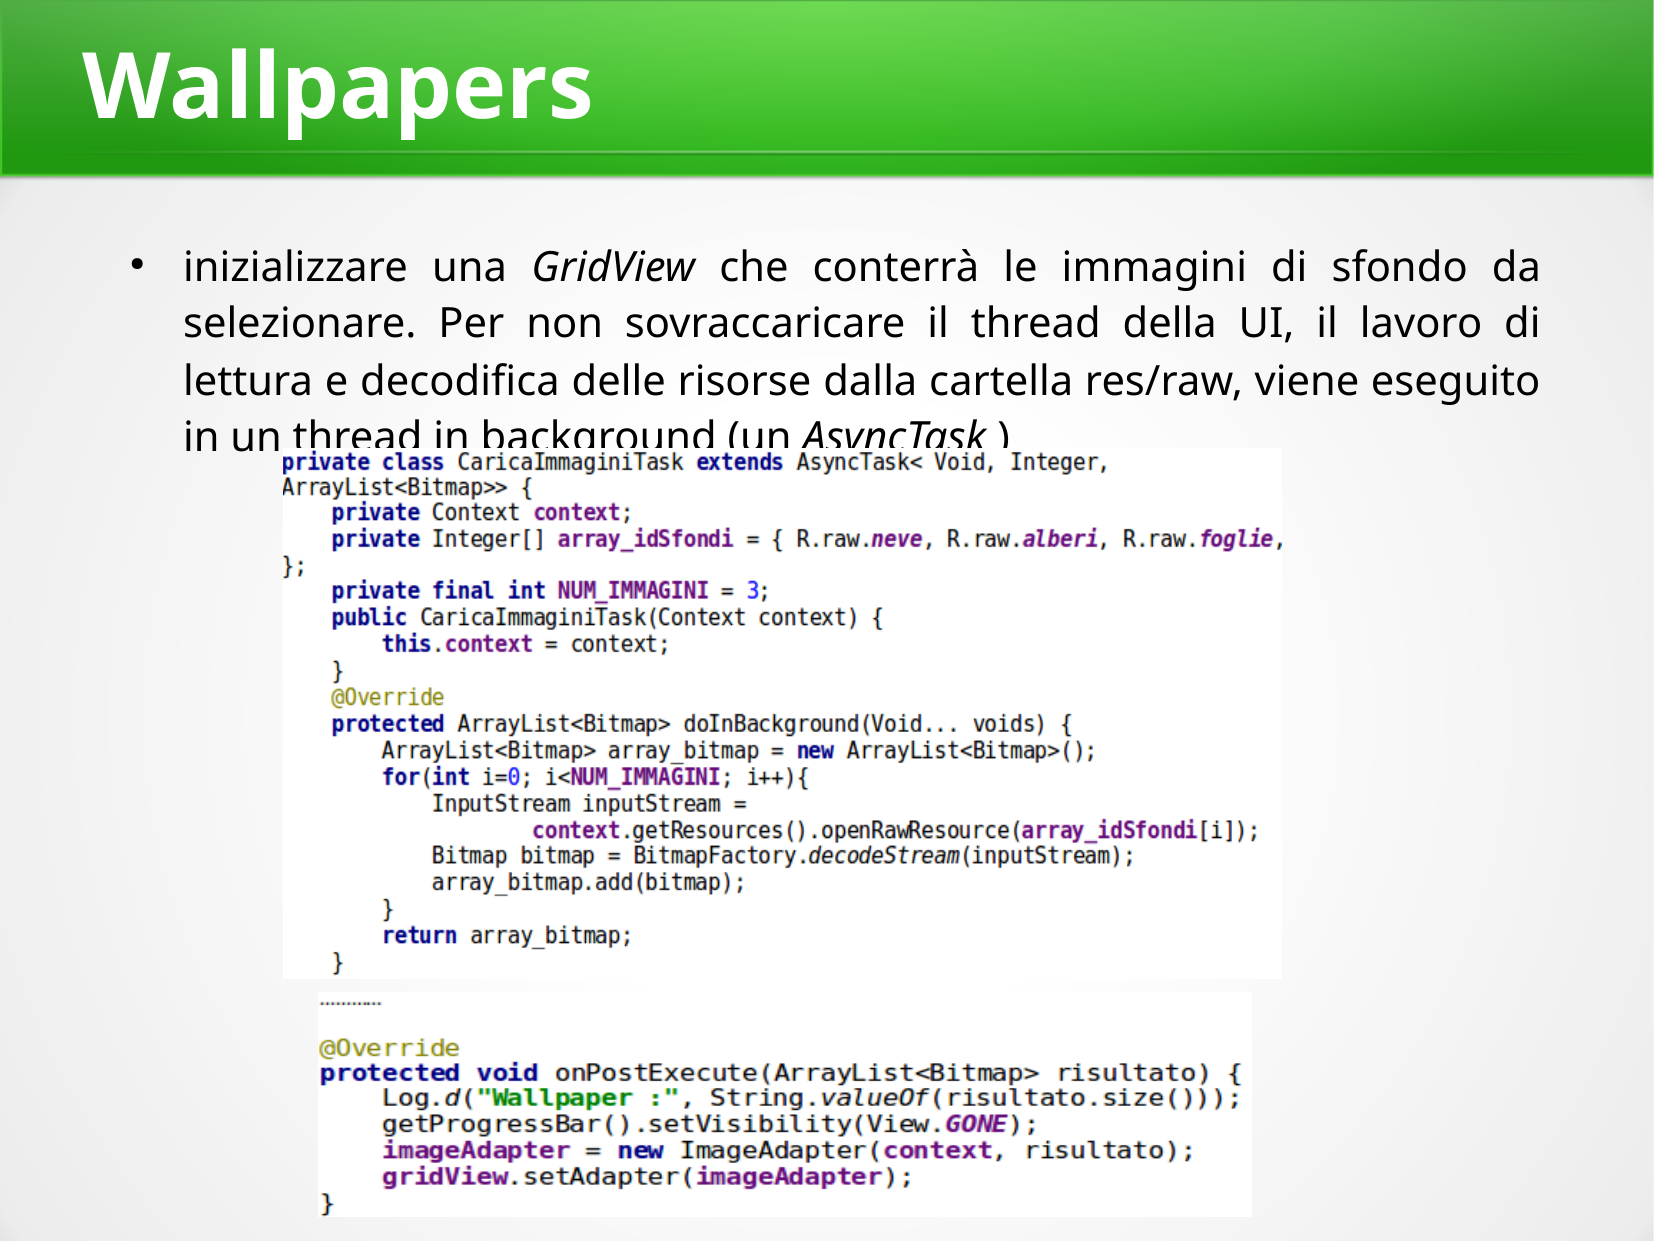

# Wallpapers
inizializzare una GridView che conterrà le immagini di sfondo da selezionare. Per non sovraccaricare il thread della UI, il lavoro di lettura e decodifica delle risorse dalla cartella res/raw, viene eseguito in un thread in background (un AsyncTask )